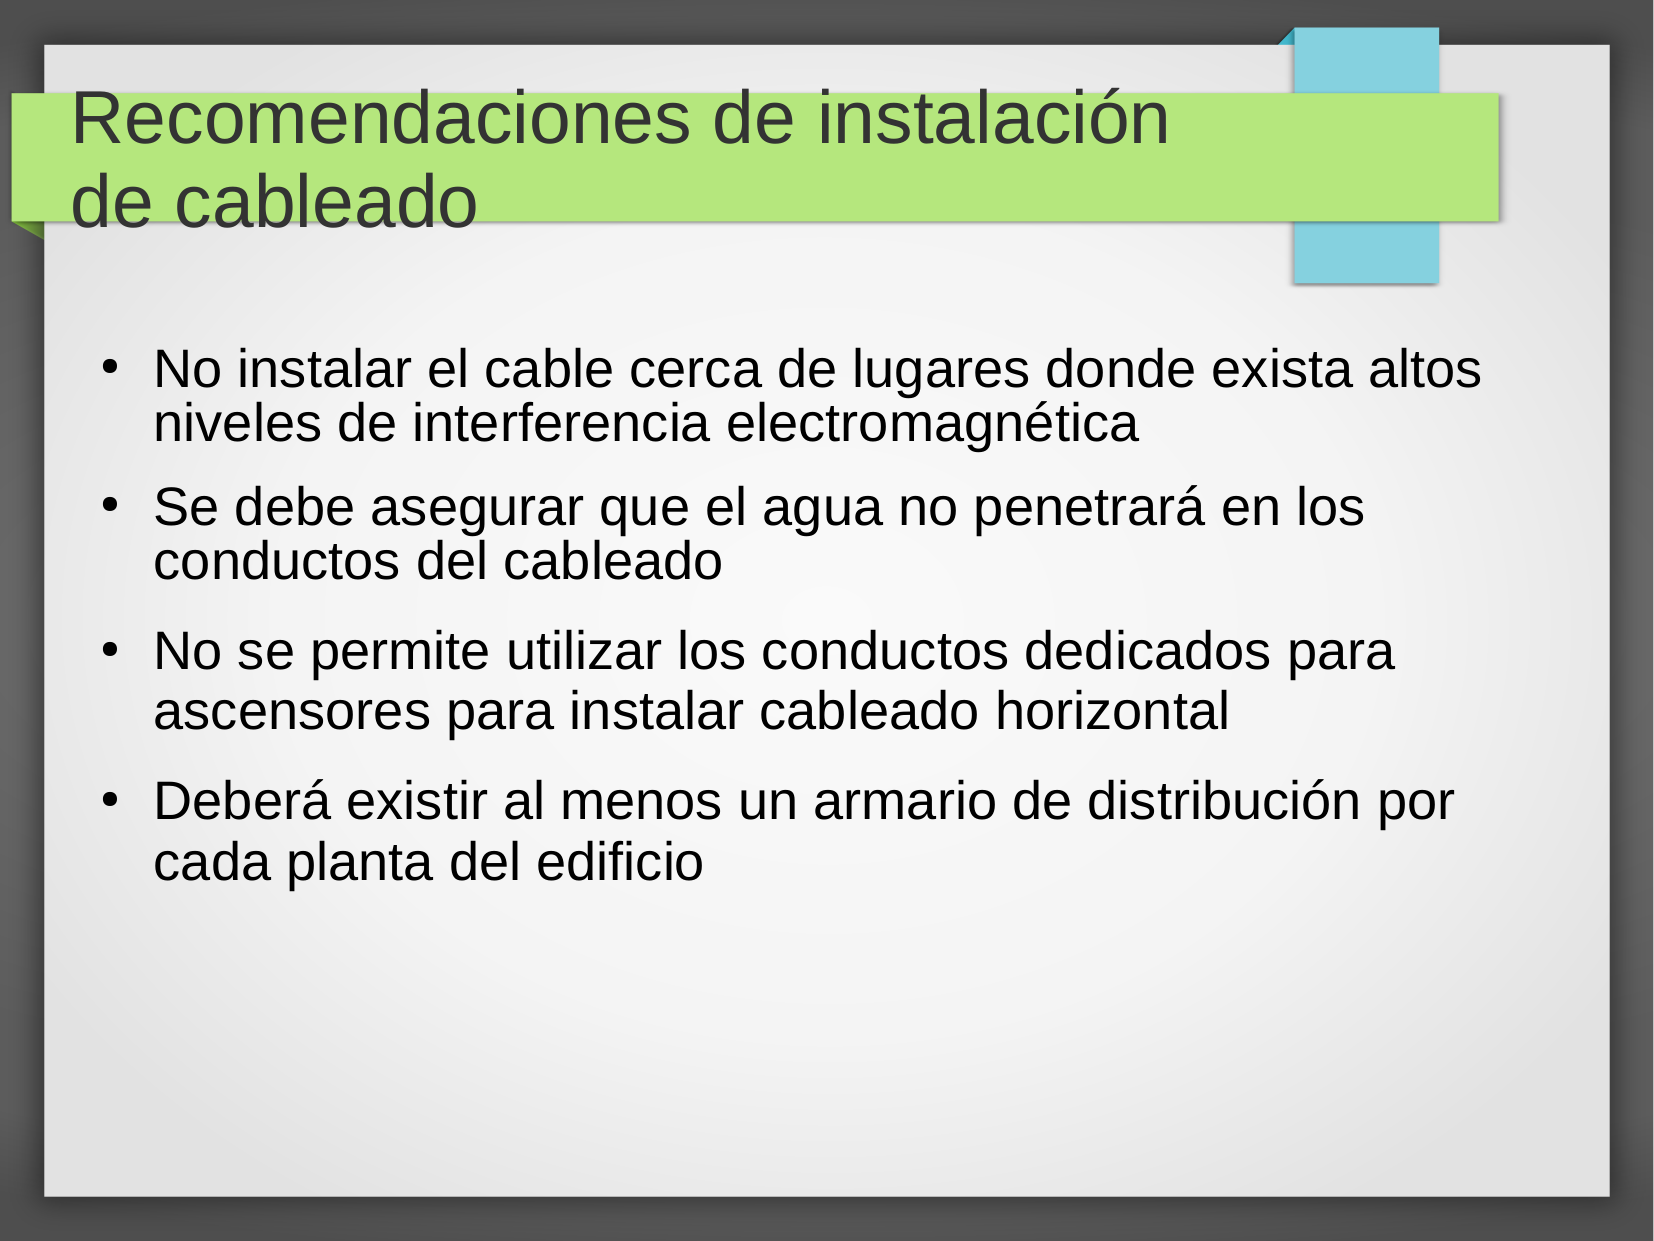

# Recomendaciones de instalación de cableado
No instalar el cable cerca de lugares donde exista altos niveles de interferencia electromagnética
Se debe asegurar que el agua no penetrará en los conductos del cableado
No se permite utilizar los conductos dedicados para ascensores para instalar cableado horizontal
Deberá existir al menos un armario de distribución por cada planta del edificio